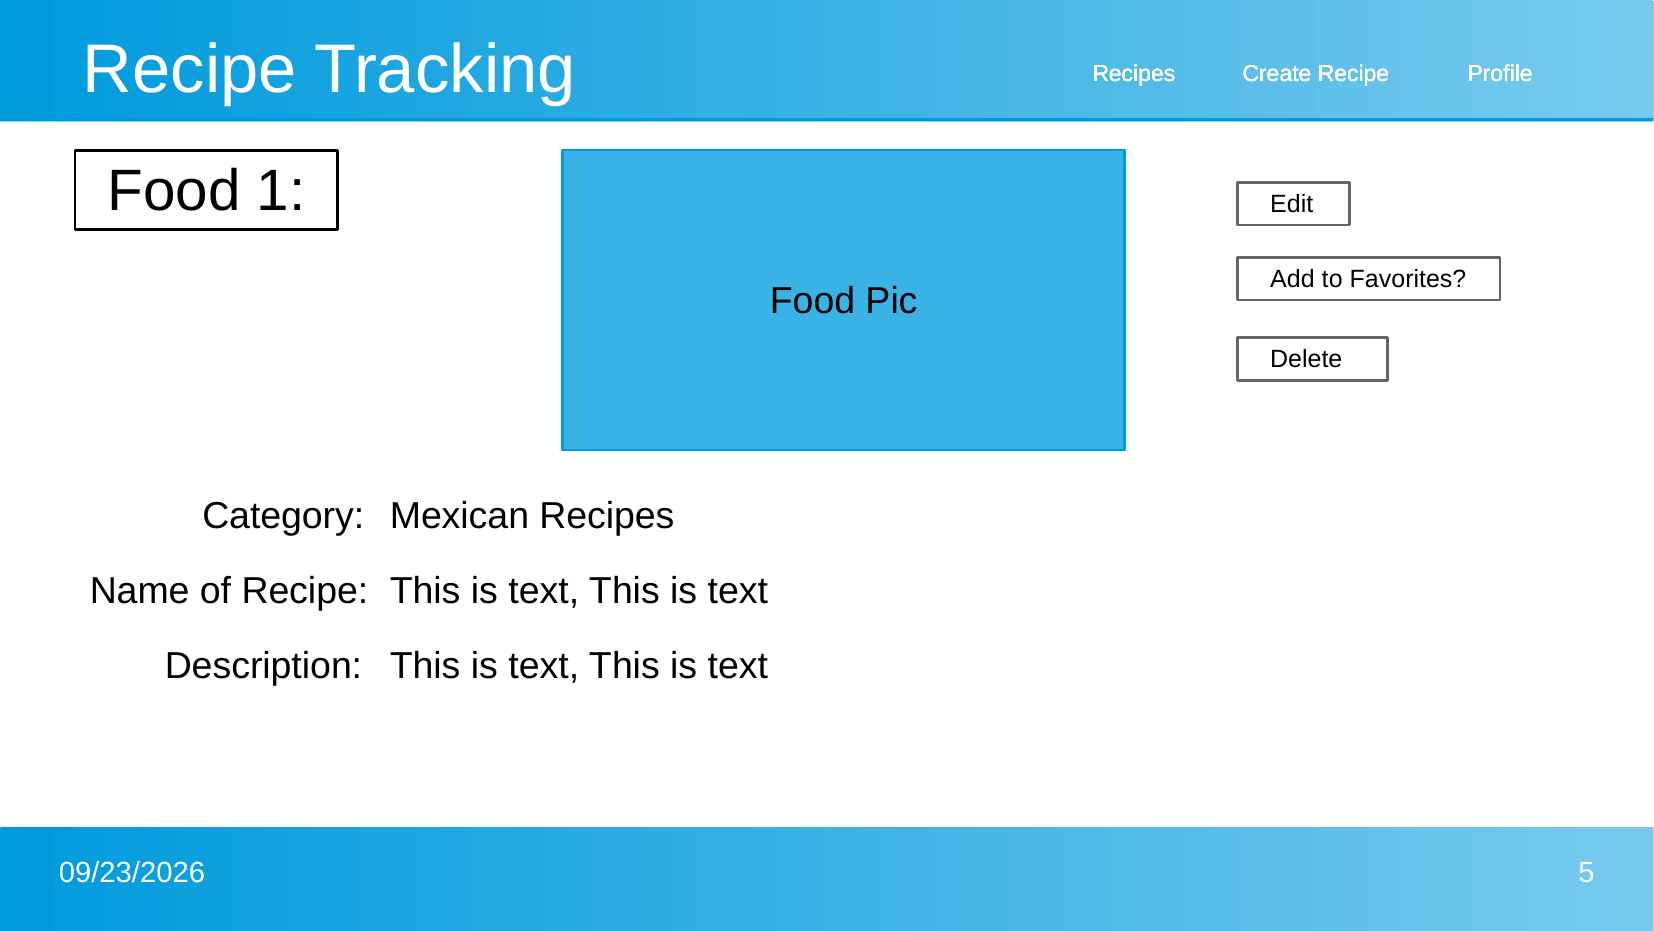

# Recipe Tracking
Recipes	Create Recipe		Profile
Recipes	Create Recipe		Profile
Recipes	Create Recipe		Profile
Recipes	Create Recipe		Profile
Food Pic
Food 1:
Edit
Add to Favorites?
Delete
Category:
Mexican Recipes
Name of Recipe:
This is text, This is text
Description:
This is text, This is text
5